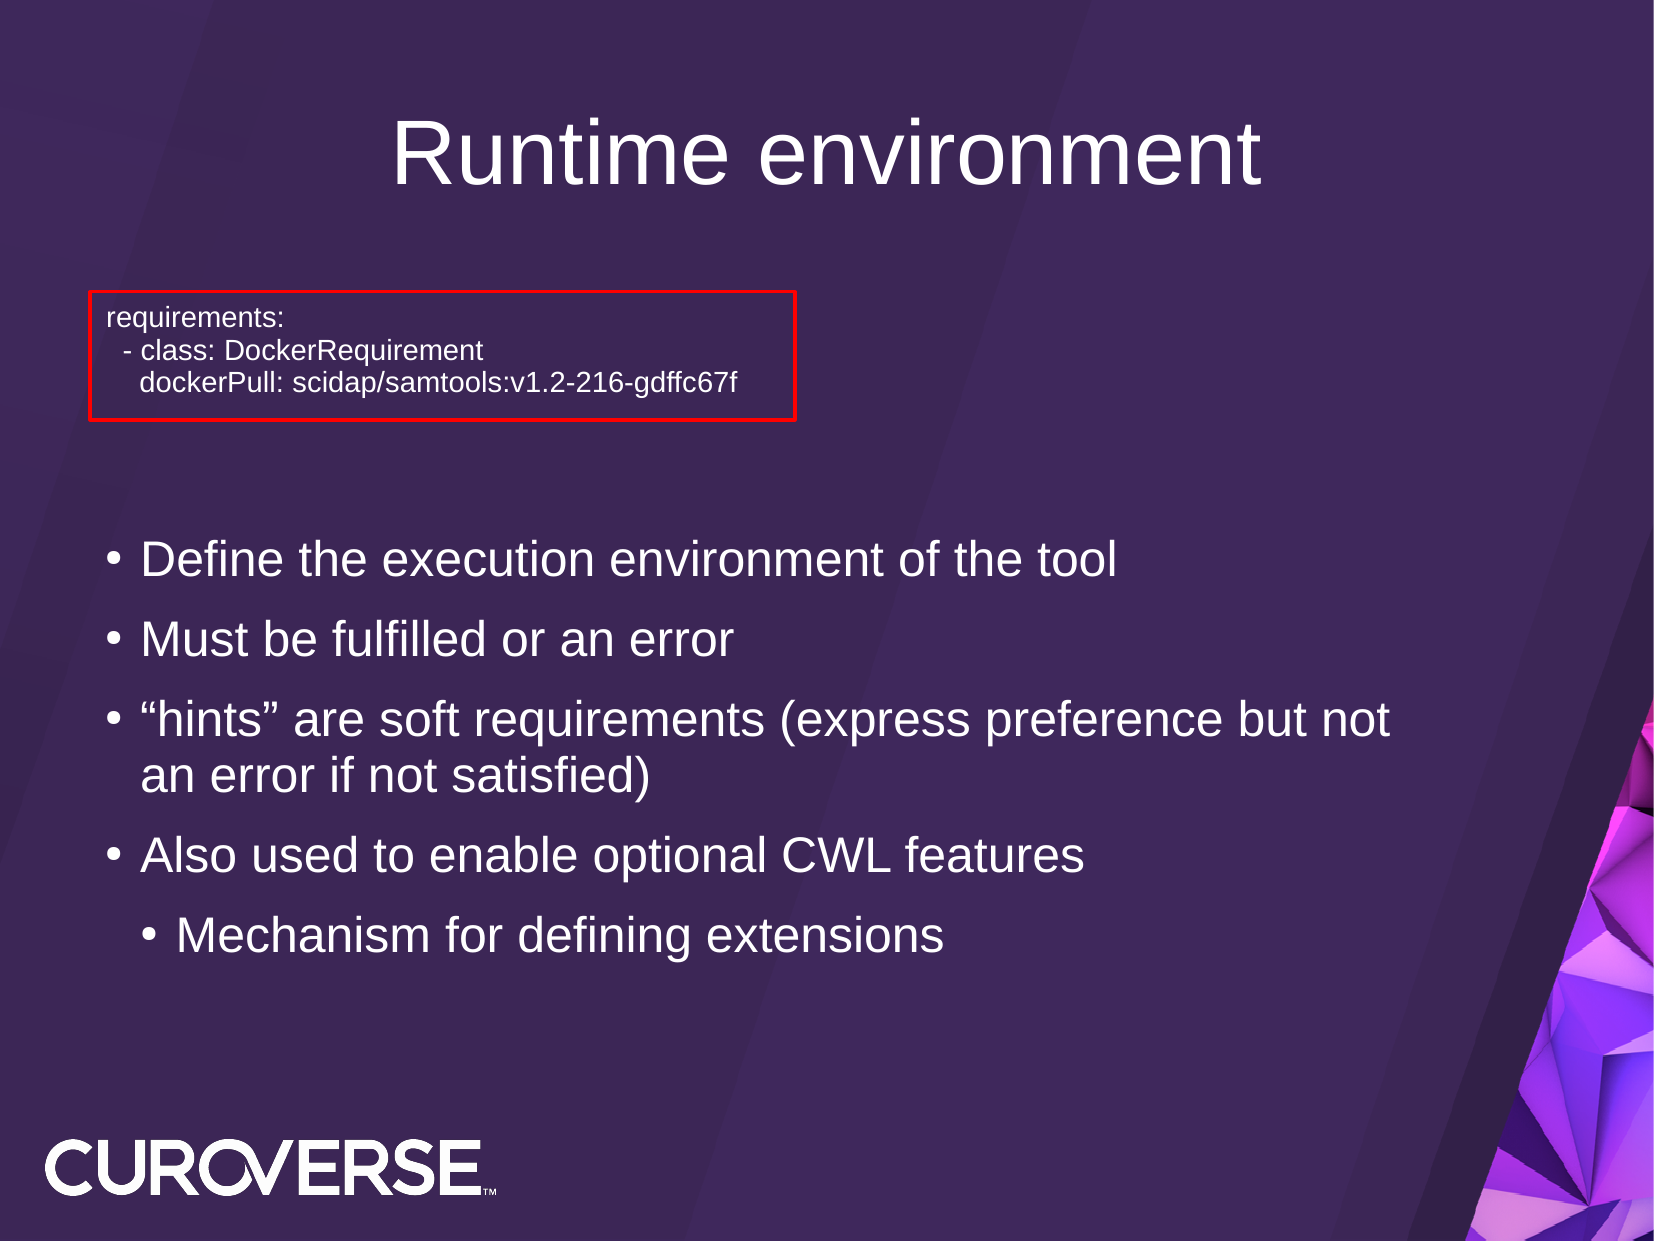

# Runtime environment
requirements:
 - class: DockerRequirement
 dockerPull: scidap/samtools:v1.2-216-gdffc67f
Define the execution environment of the tool
Must be fulfilled or an error
“hints” are soft requirements (express preference but not an error if not satisfied)
Also used to enable optional CWL features
Mechanism for defining extensions